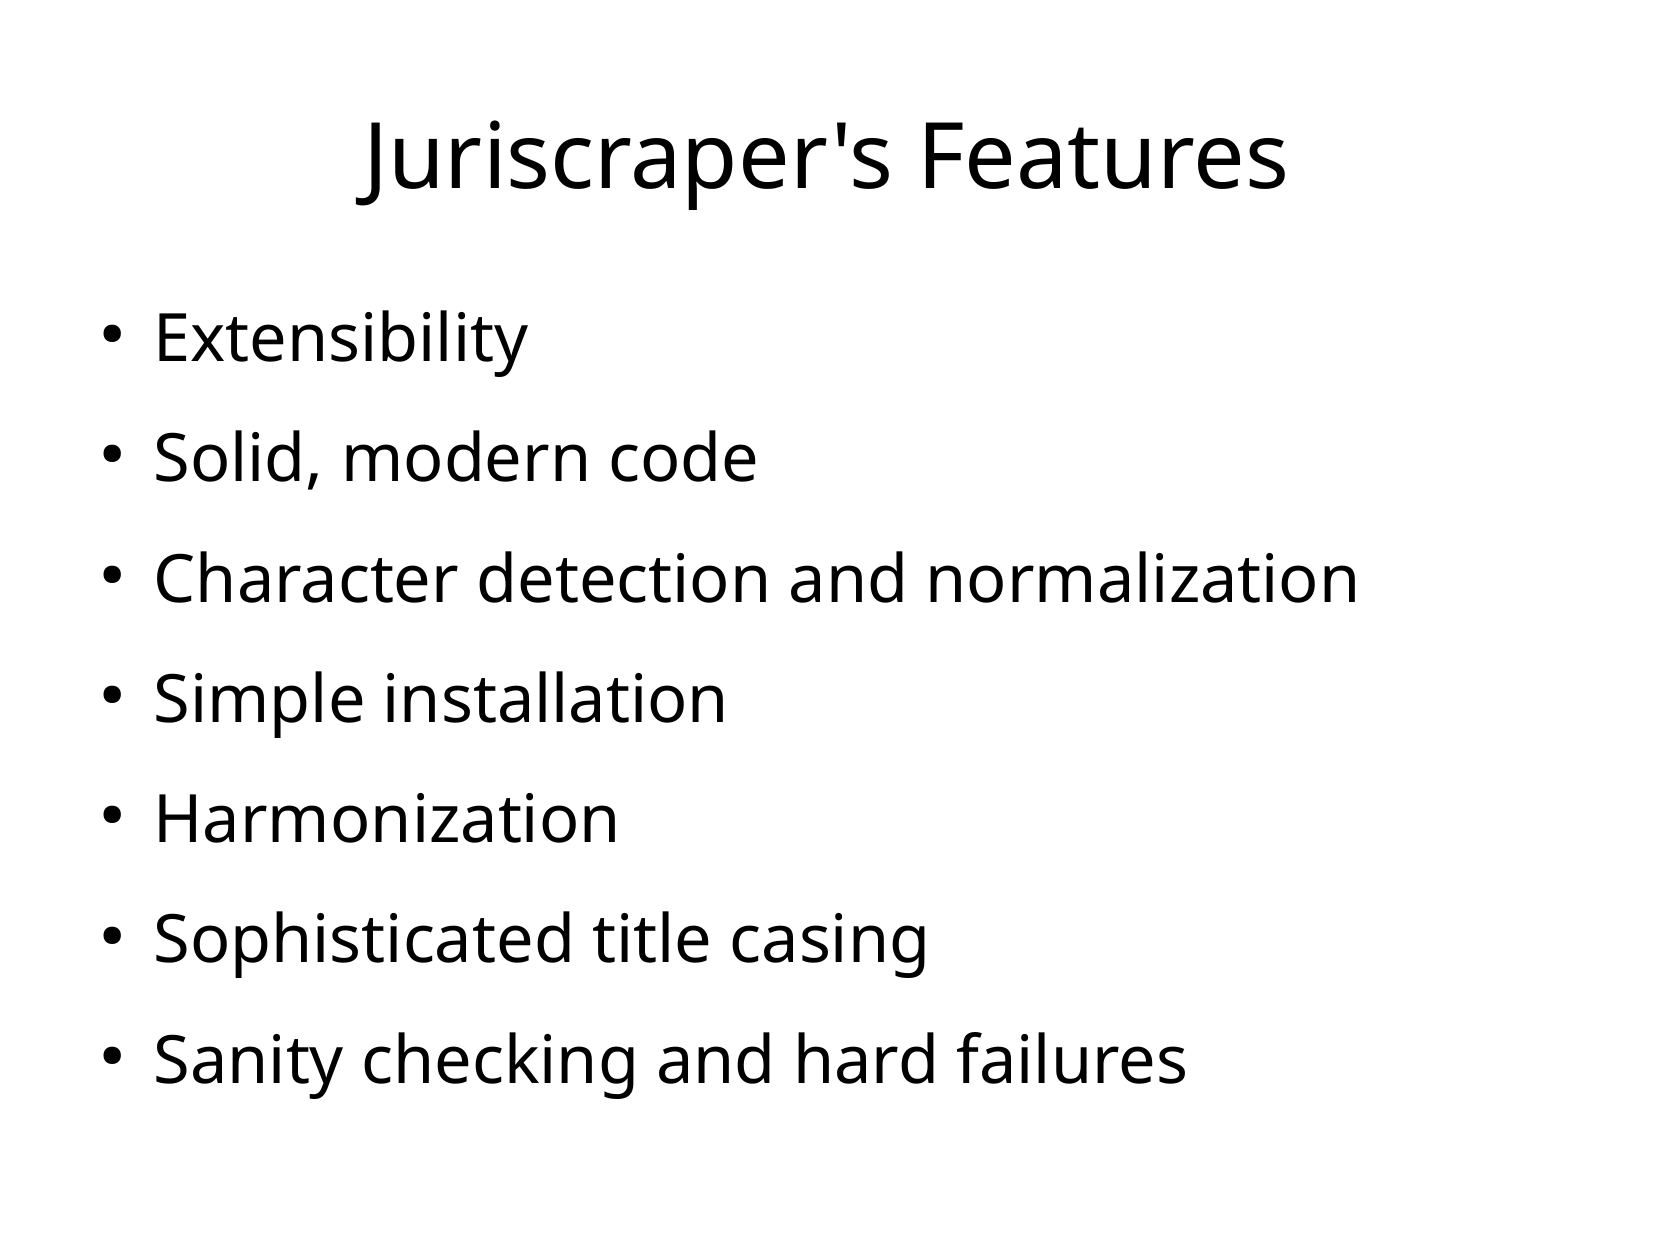

# Juriscraper's Features
Extensibility
Solid, modern code
Character detection and normalization
Simple installation
Harmonization
Sophisticated title casing
Sanity checking and hard failures